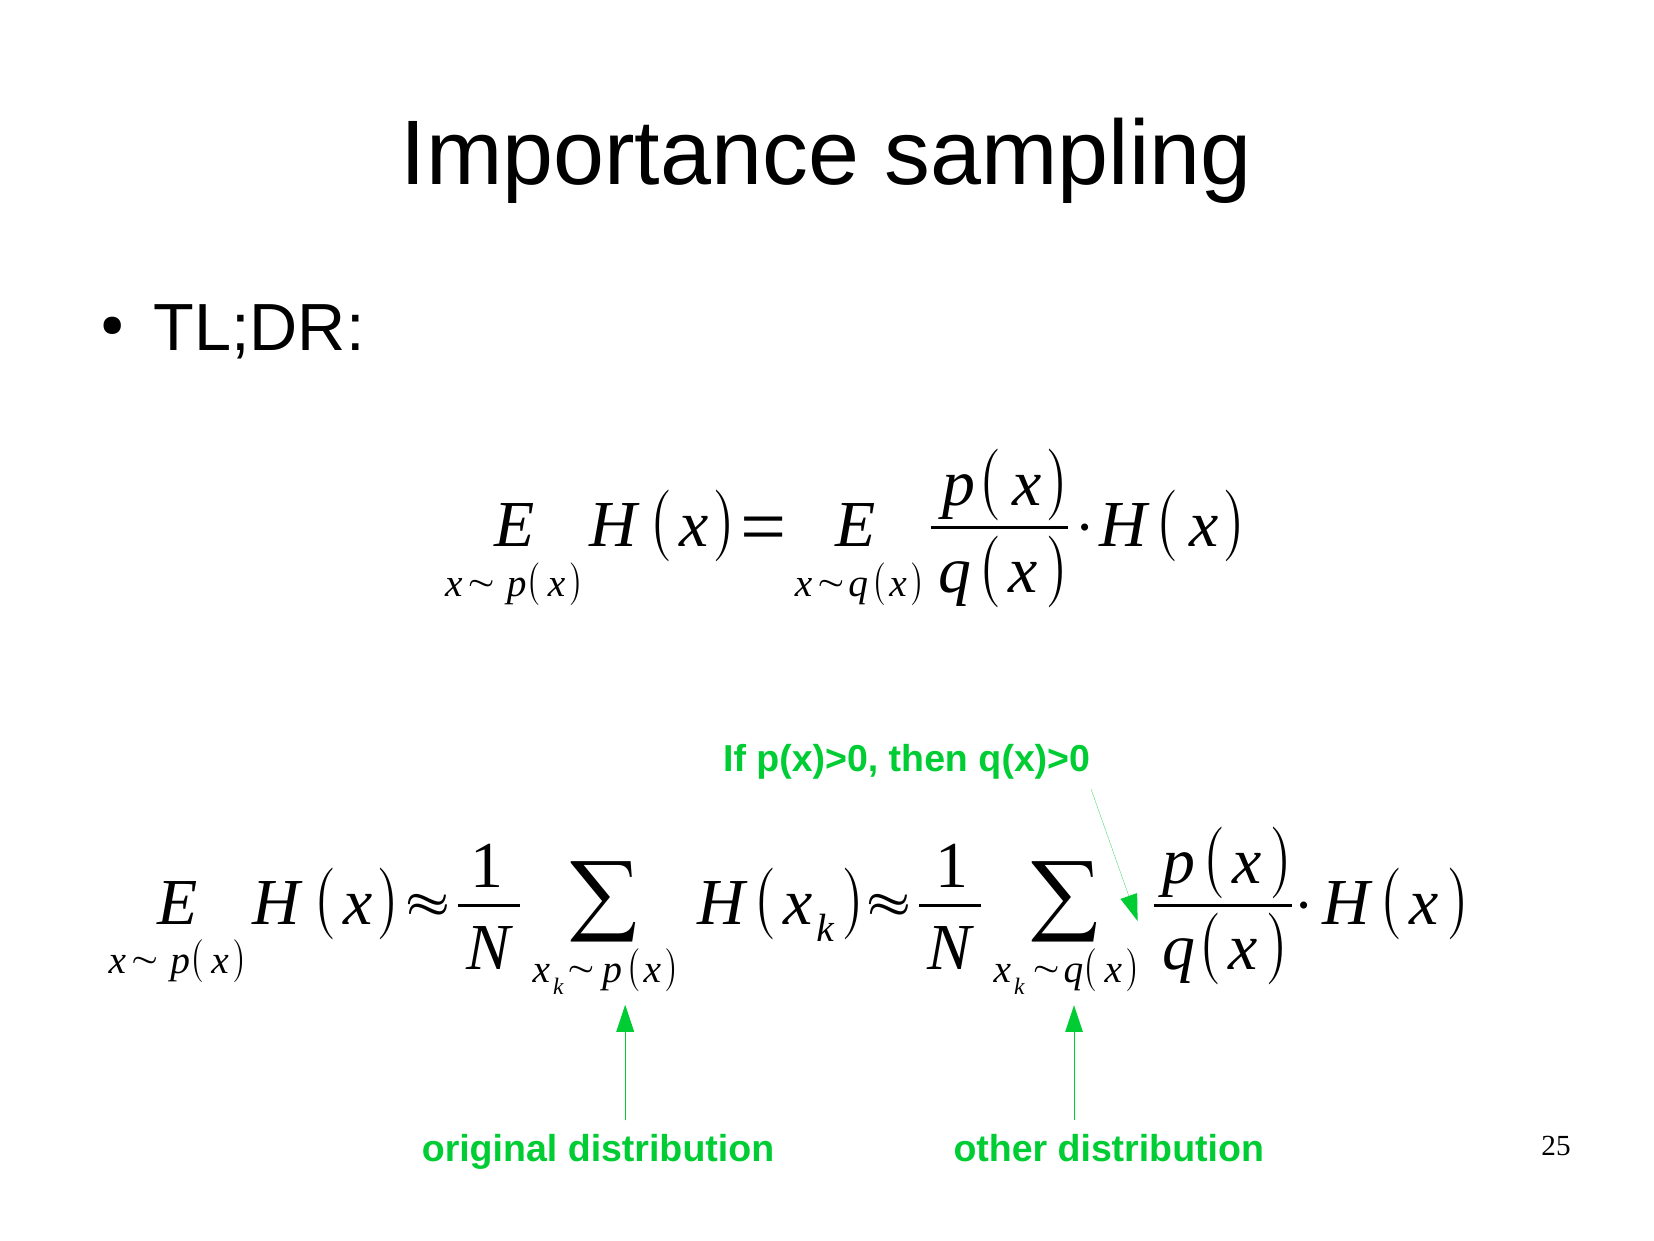

# Importance sampling
TL;DR:
If p(x)>0, then q(x)>0
original distribution
other distribution
25